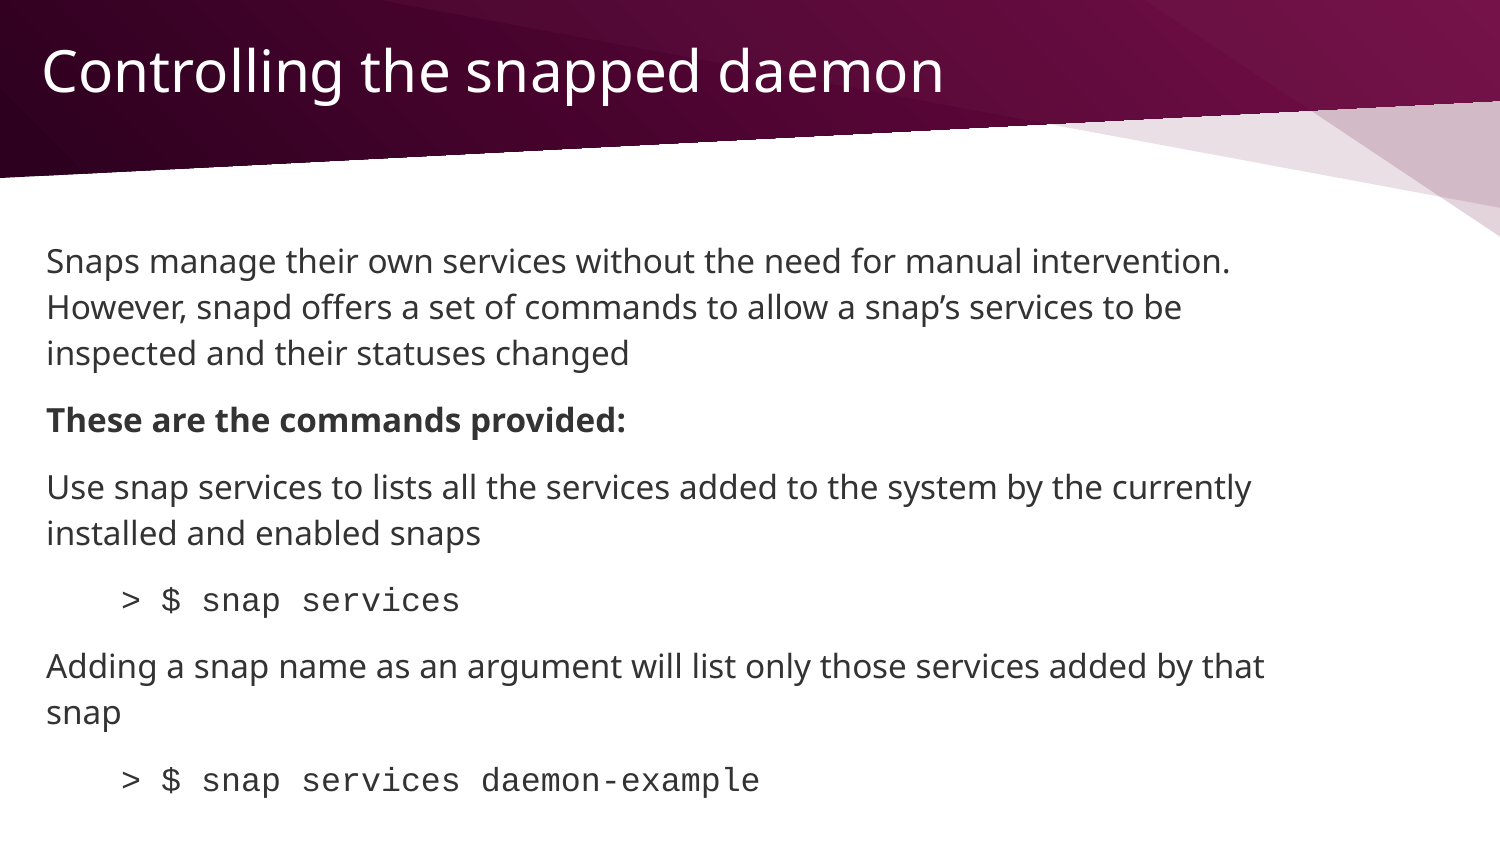

Controlling the snapped daemon
# Snaps manage their own services without the need for manual intervention. However, snapd offers a set of commands to allow a snap’s services to be inspected and their statuses changed
These are the commands provided:
Use snap services to lists all the services added to the system by the currently installed and enabled snaps
> $ snap services
Adding a snap name as an argument will list only those services added by that snap
> $ snap services daemon-example